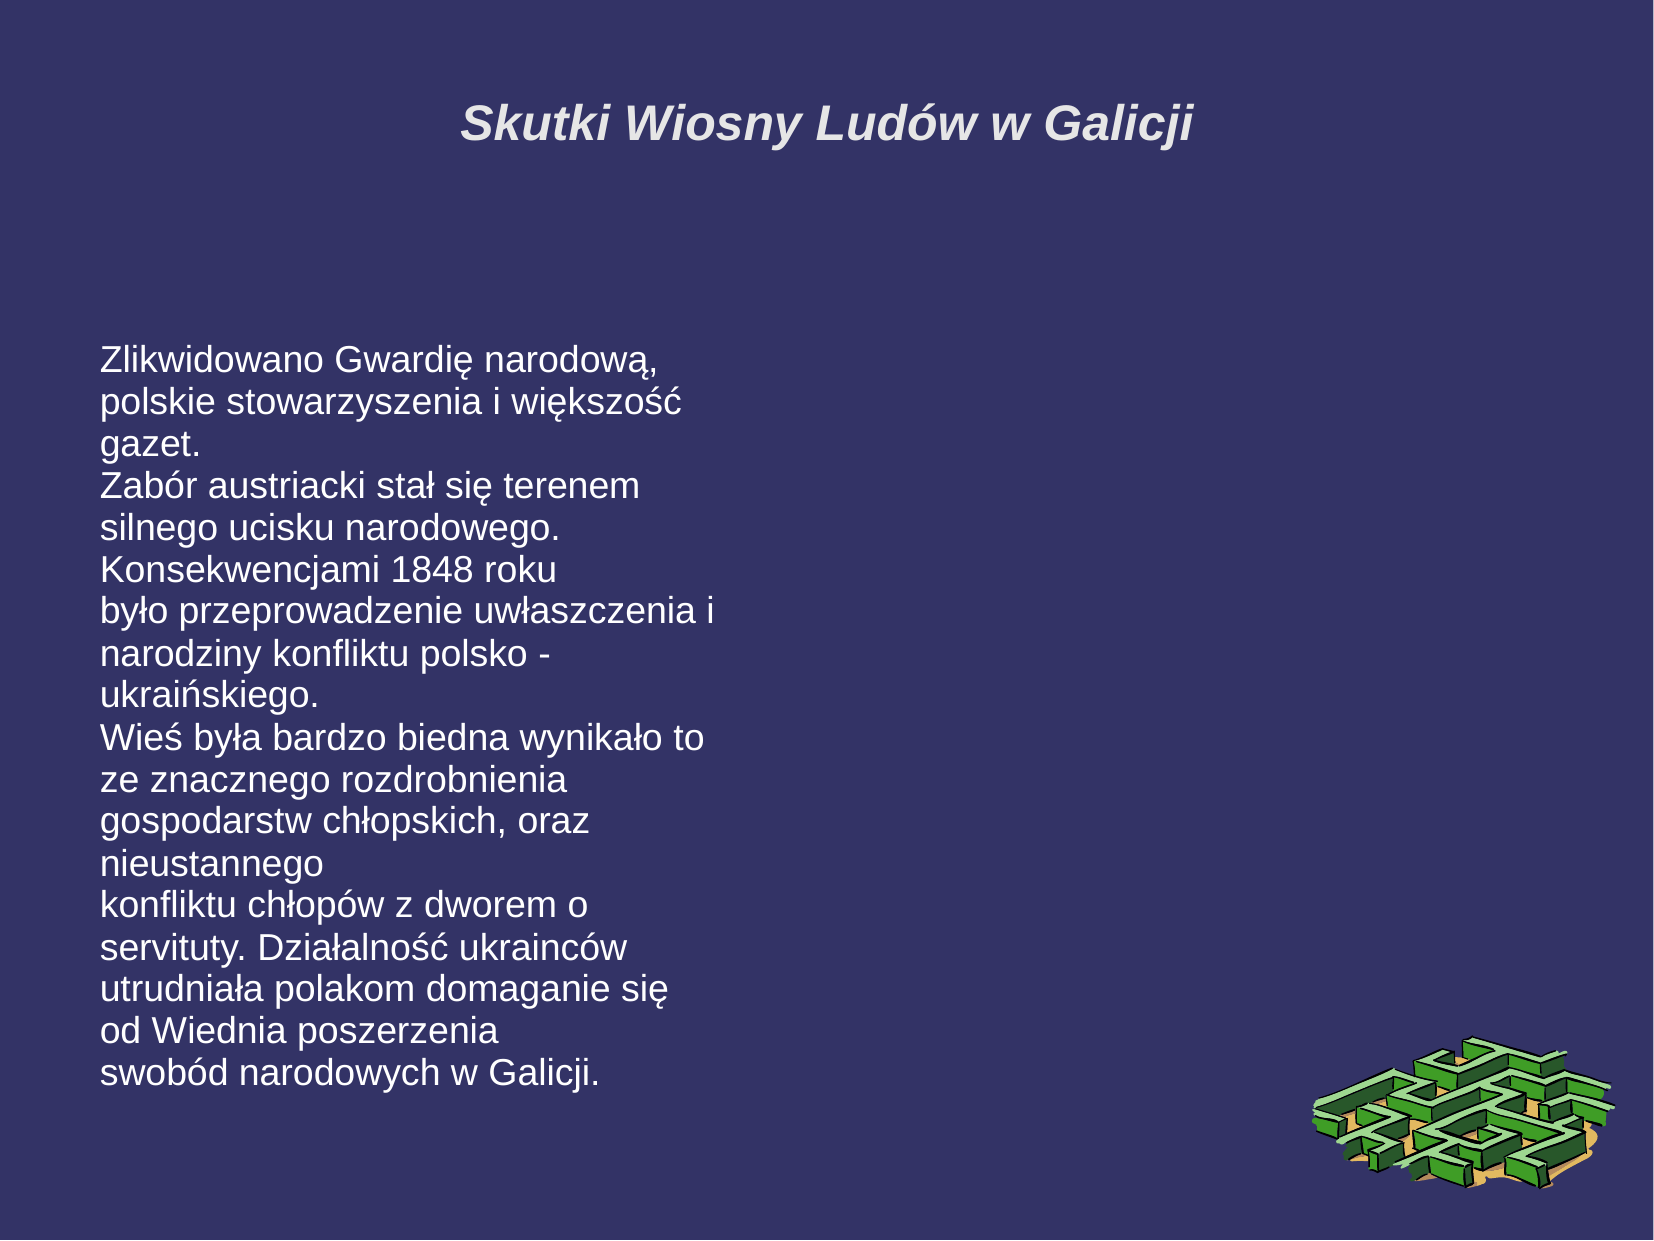

# Skutki Wiosny Ludów w Galicji
Zlikwidowano Gwardię narodową, polskie stowarzyszenia i większość gazet.
Zabór austriacki stał się terenem silnego ucisku narodowego. Konsekwencjami 1848 roku
było przeprowadzenie uwłaszczenia i narodziny konfliktu polsko - ukraińskiego.
Wieś była bardzo biedna wynikało to ze znacznego rozdrobnienia gospodarstw chłopskich, oraz nieustannego
konfliktu chłopów z dworem o servituty. Działalność ukrainców utrudniała polakom domaganie się od Wiednia poszerzenia
swobód narodowych w Galicji.